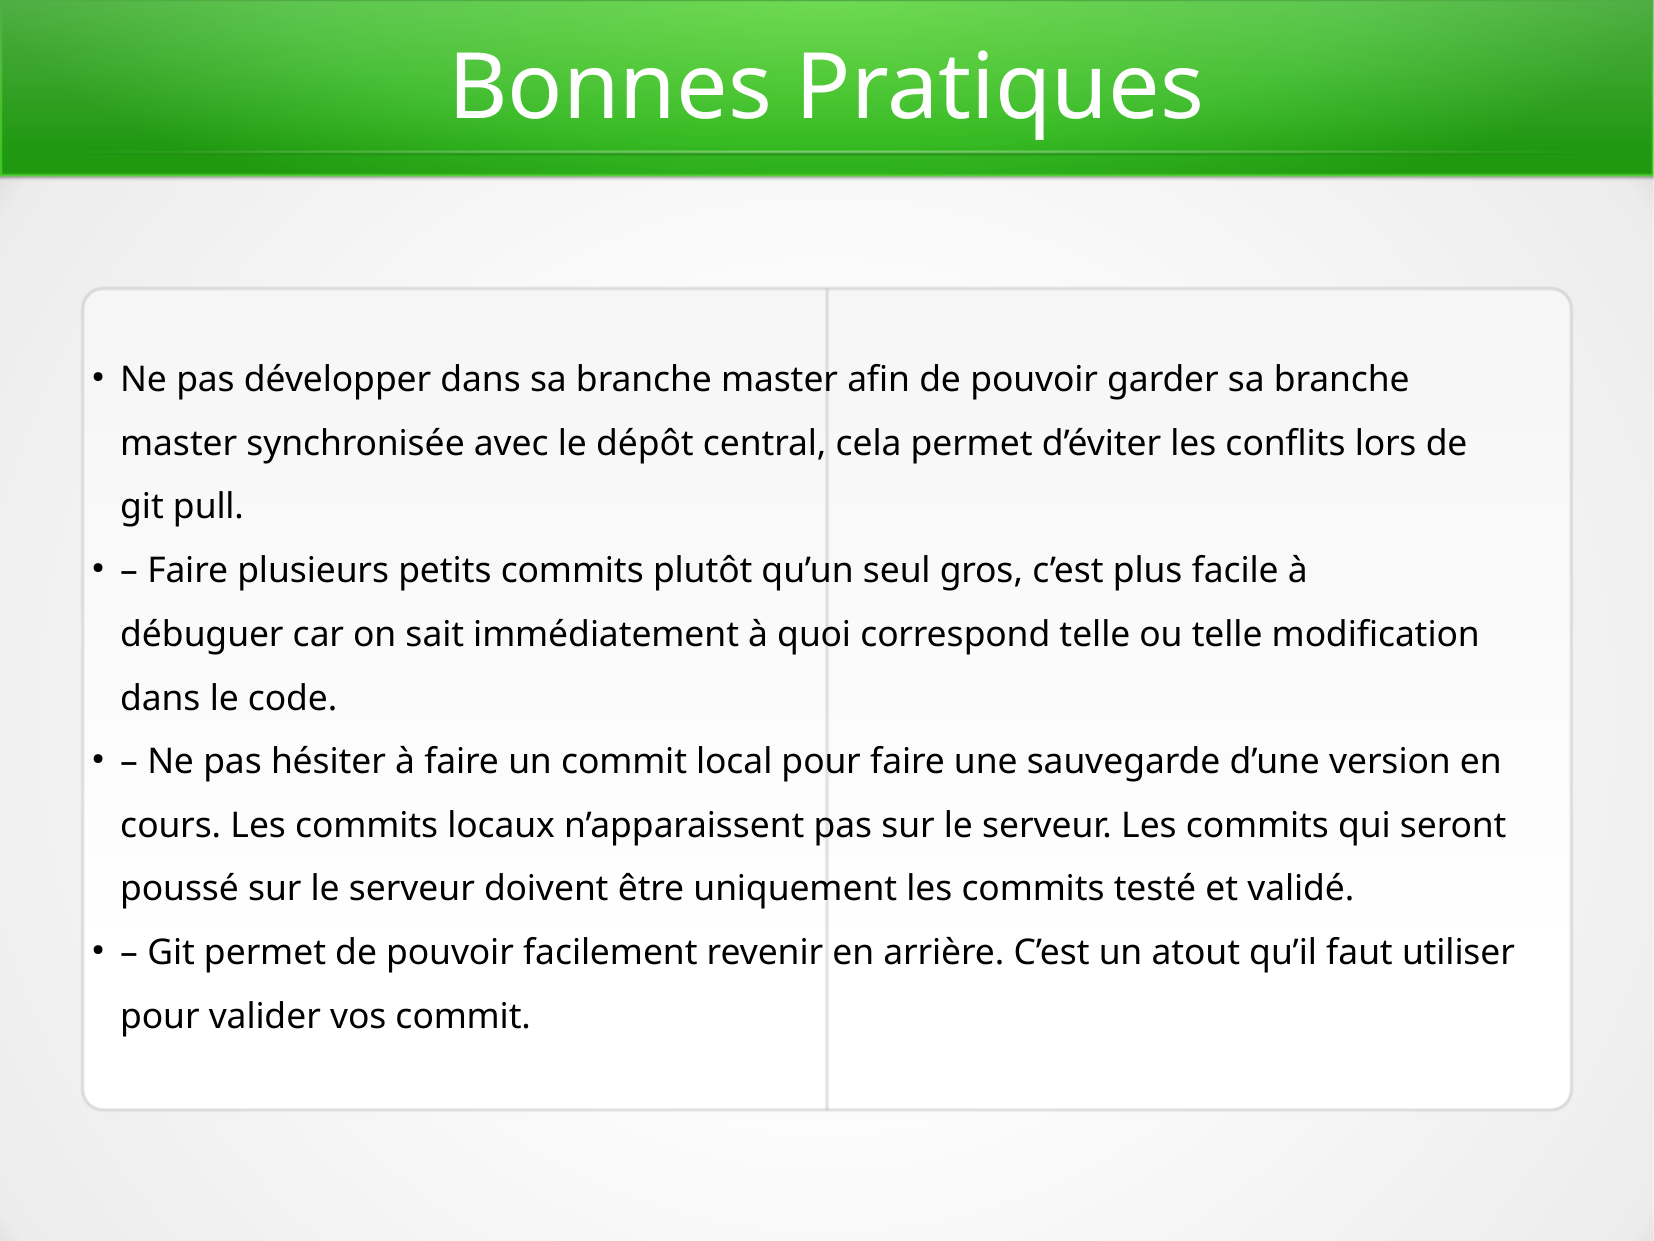

# Bonnes Pratiques
Ne pas développer dans sa branche master afin de pouvoir garder sa branche
master synchronisée avec le dépôt central, cela permet d’éviter les conflits lors de
git pull.
– Faire plusieurs petits commits plutôt qu’un seul gros, c’est plus facile à
débuguer car on sait immédiatement à quoi correspond telle ou telle modification
dans le code.
– Ne pas hésiter à faire un commit local pour faire une sauvegarde d’une version en
cours. Les commits locaux n’apparaissent pas sur le serveur. Les commits qui seront
poussé sur le serveur doivent être uniquement les commits testé et validé.
– Git permet de pouvoir facilement revenir en arrière. C’est un atout qu’il faut utiliser
pour valider vos commit.